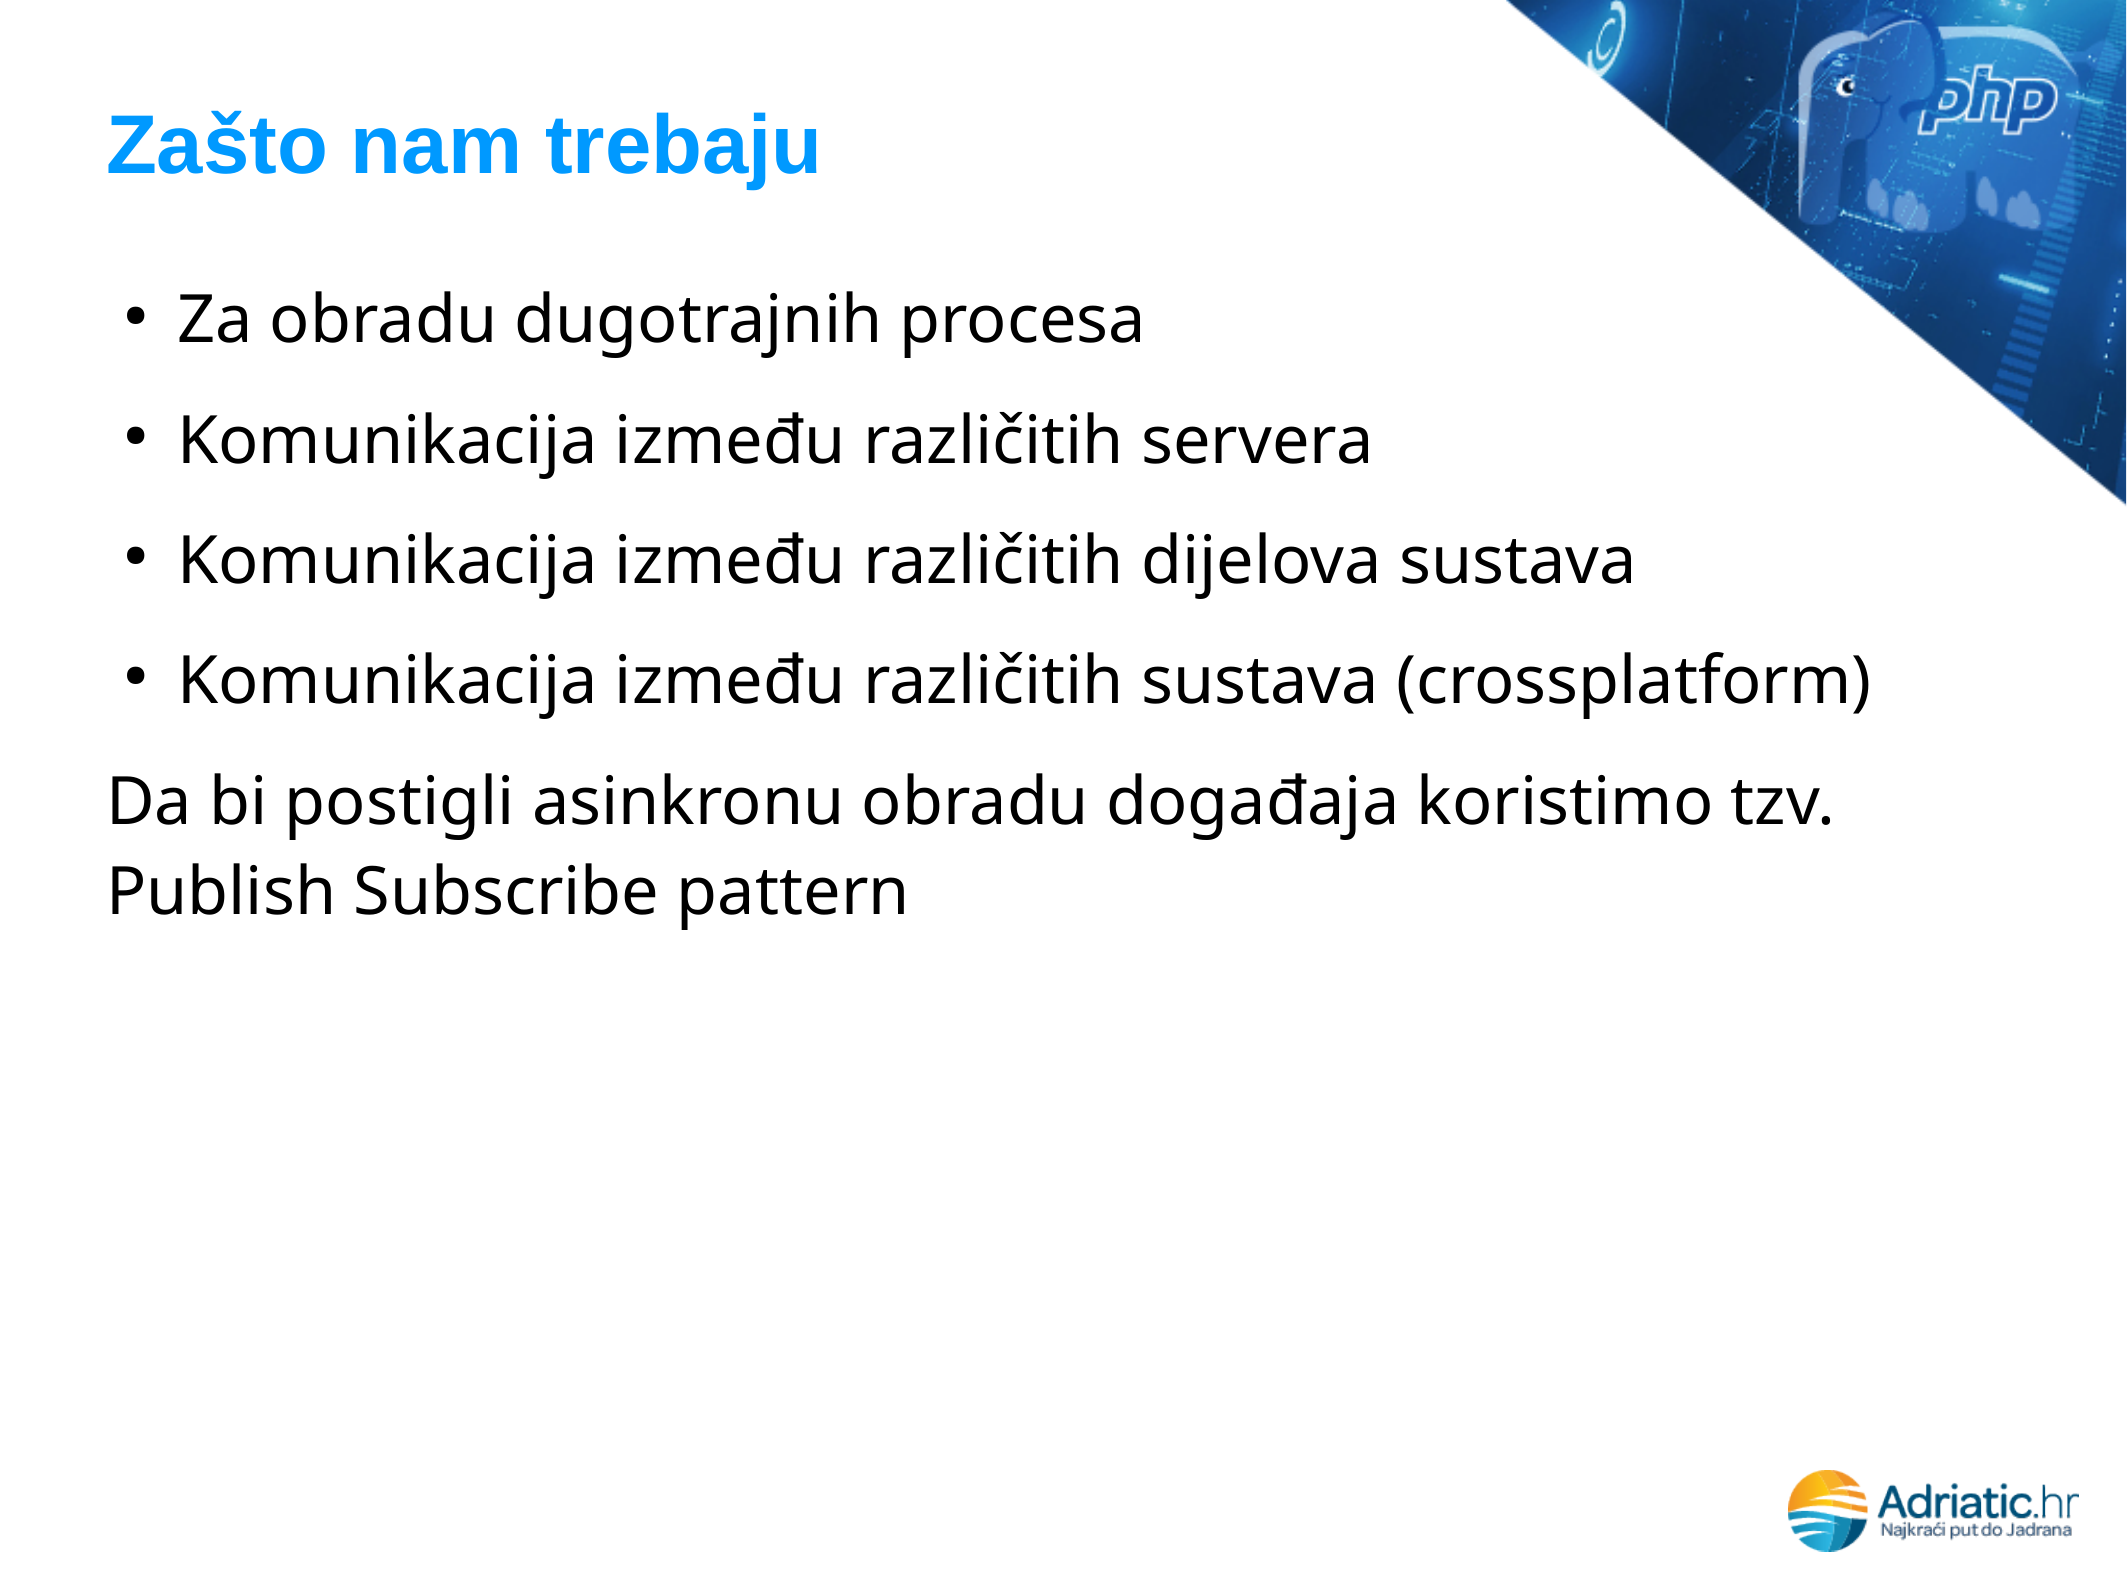

# Zašto nam trebaju
Za obradu dugotrajnih procesa
Komunikacija između različitih servera
Komunikacija između različitih dijelova sustava
Komunikacija između različitih sustava (crossplatform)
Da bi postigli asinkronu obradu događaja koristimo tzv. Publish Subscribe pattern